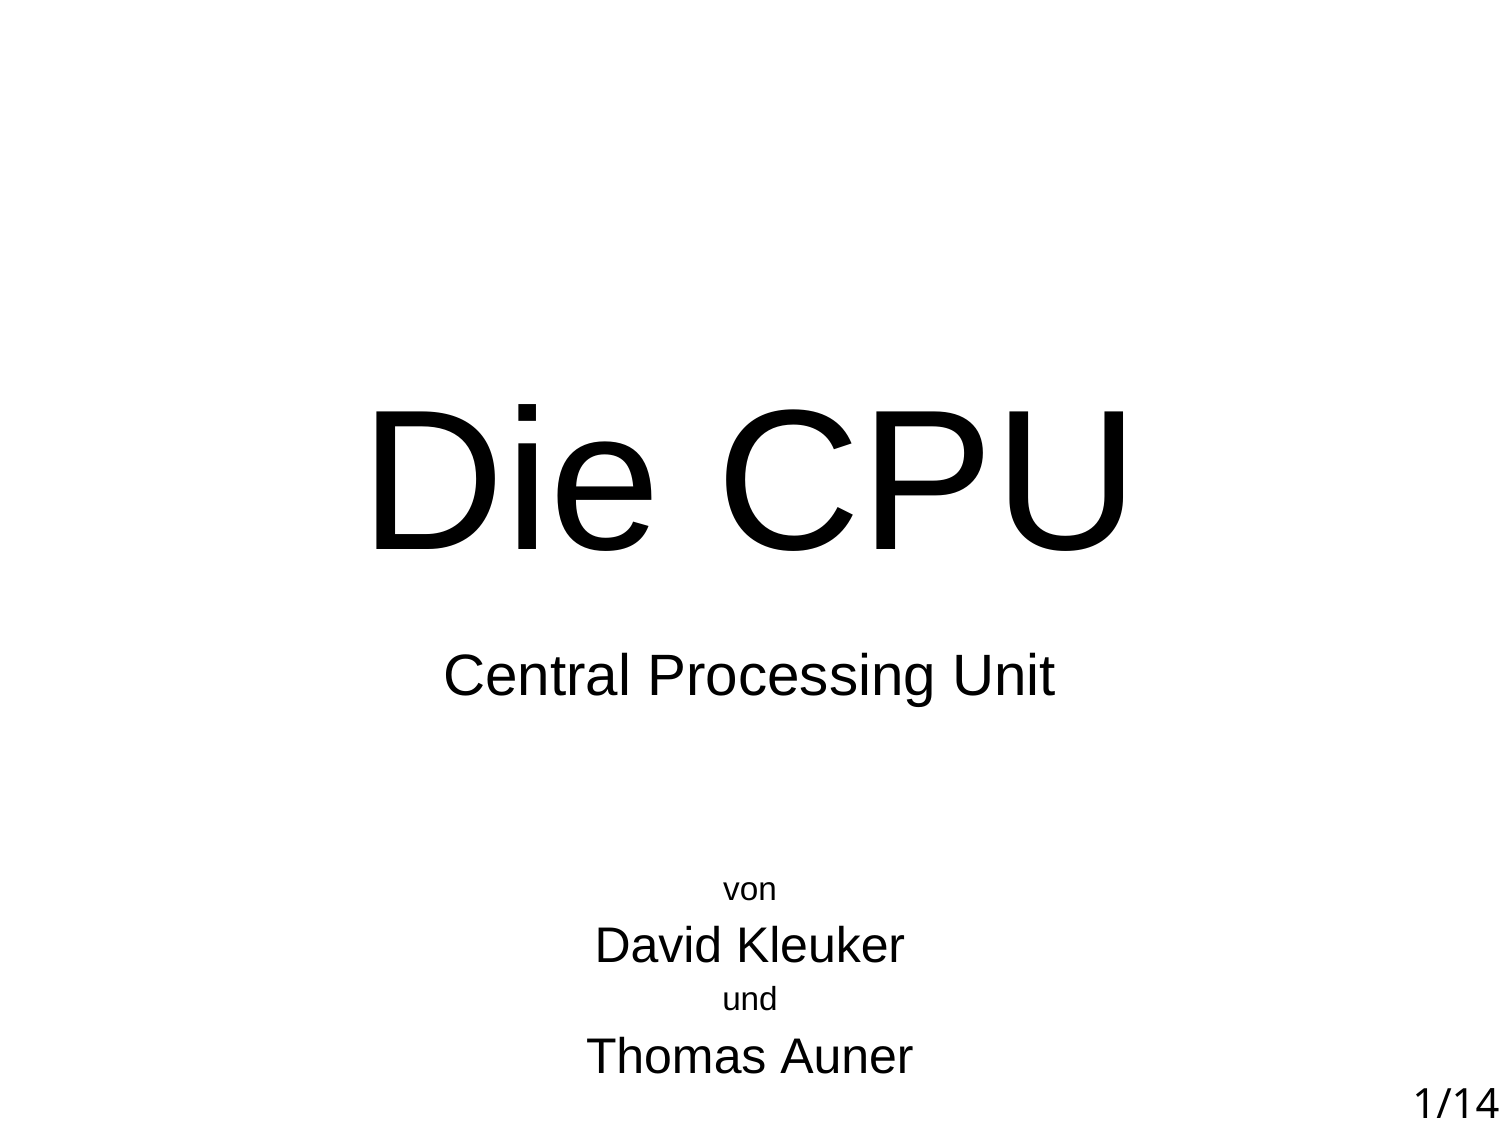

# Die CPU
Central Processing Unit
von
David Kleuker
und
Thomas Auner
1